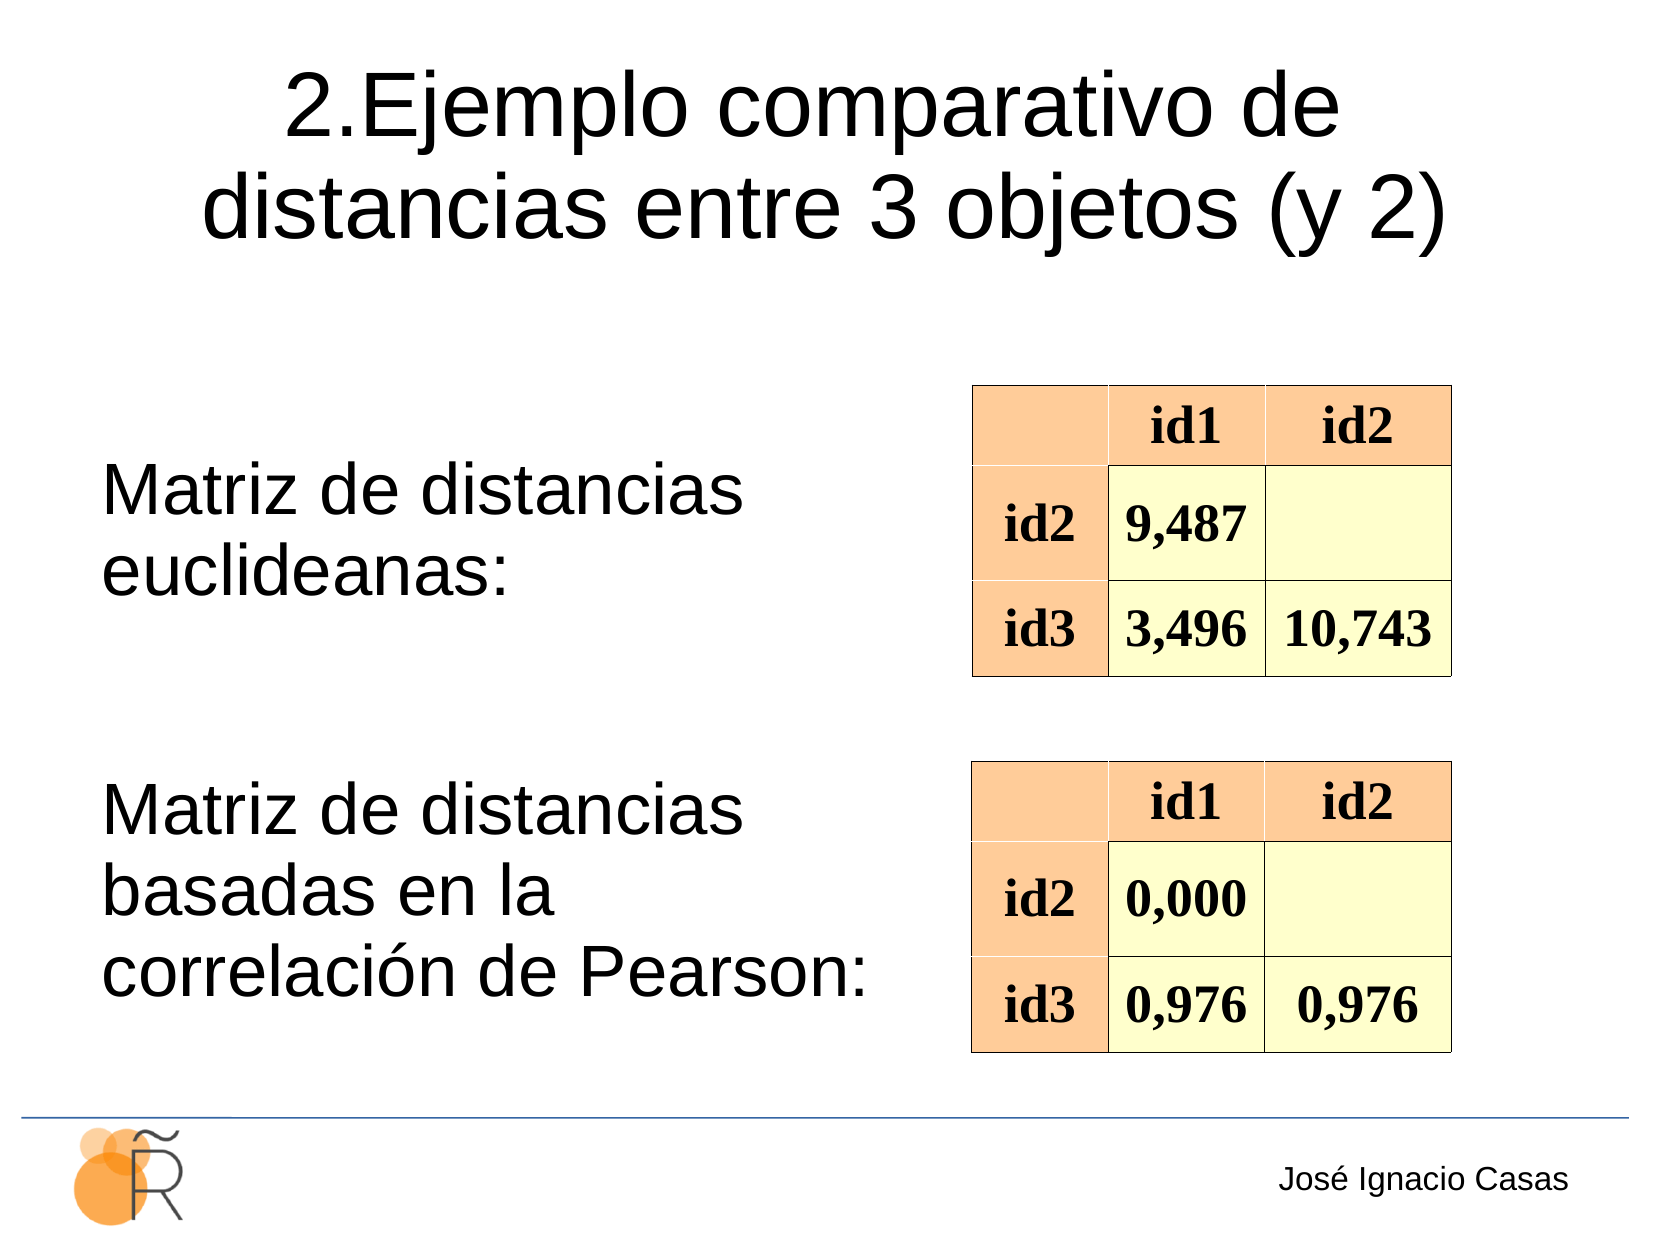

# 2.Ejemplo comparativo de distancias entre 3 objetos (y 2)
| | id1 | id2 |
| --- | --- | --- |
| id2 | 9,487 | |
| id3 | 3,496 | 10,743 |
Matriz de distancias euclideanas:
Matriz de distancias basadas en la correlación de Pearson:
| | id1 | id2 |
| --- | --- | --- |
| id2 | 0,000 | |
| id3 | 0,976 | 0,976 |